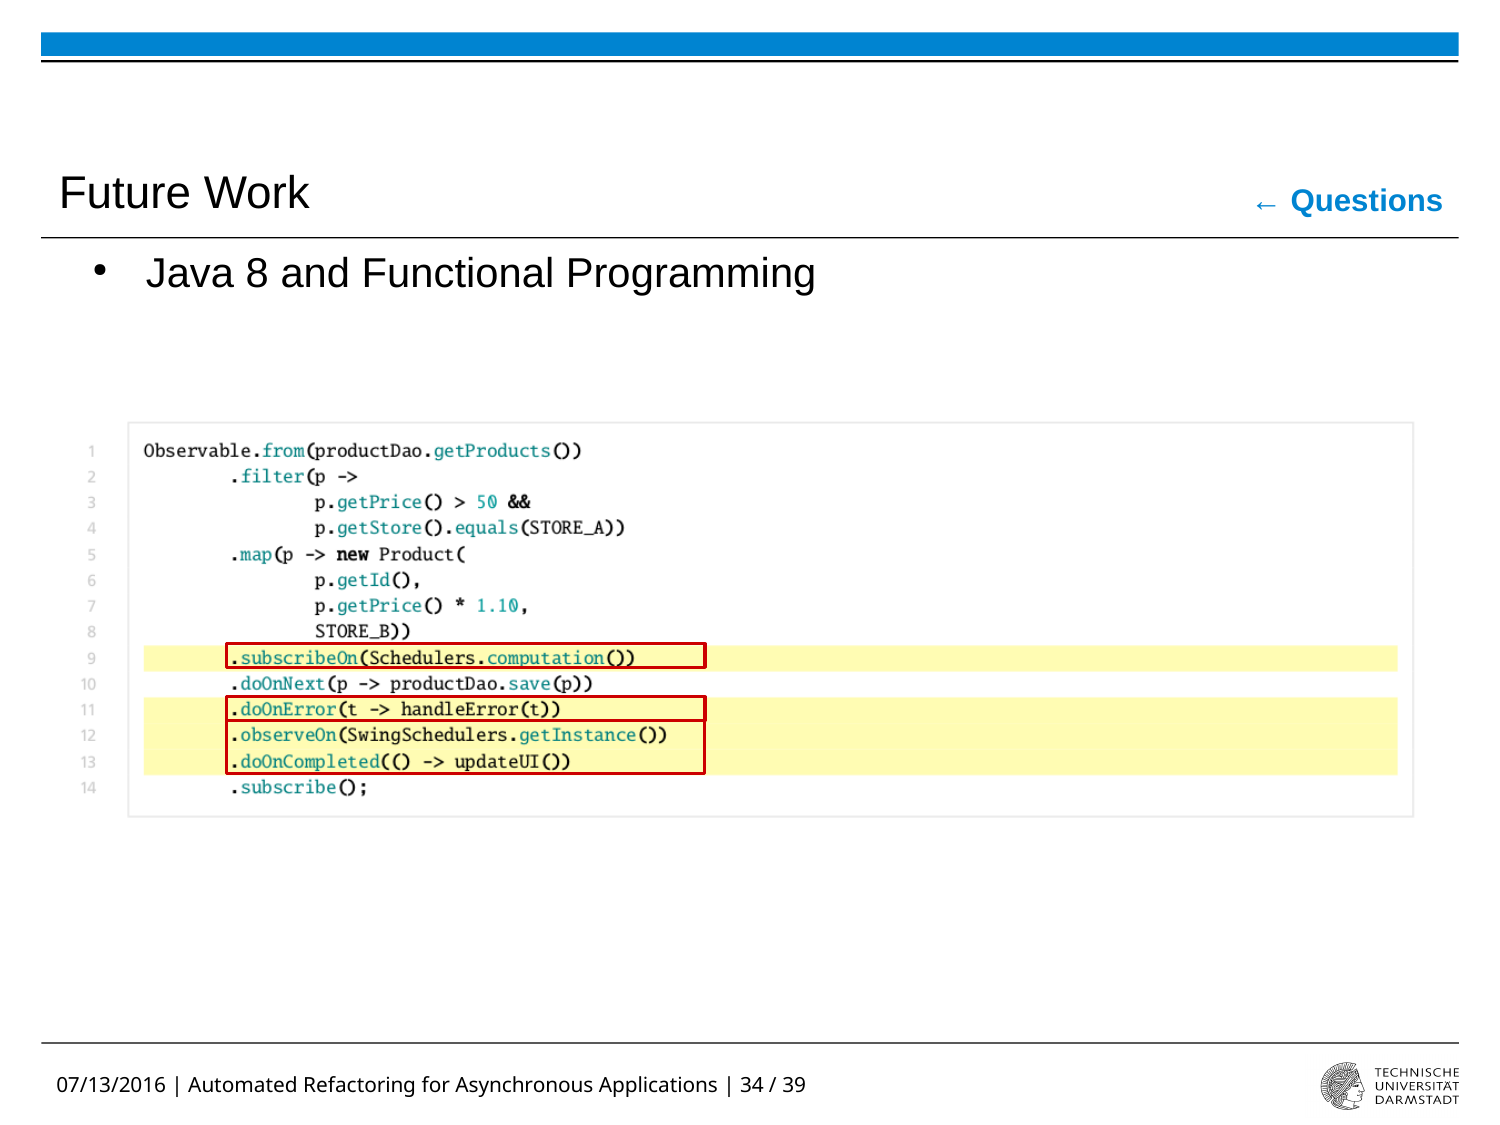

Future Work
← Questions
# Java 8 and Functional Programming